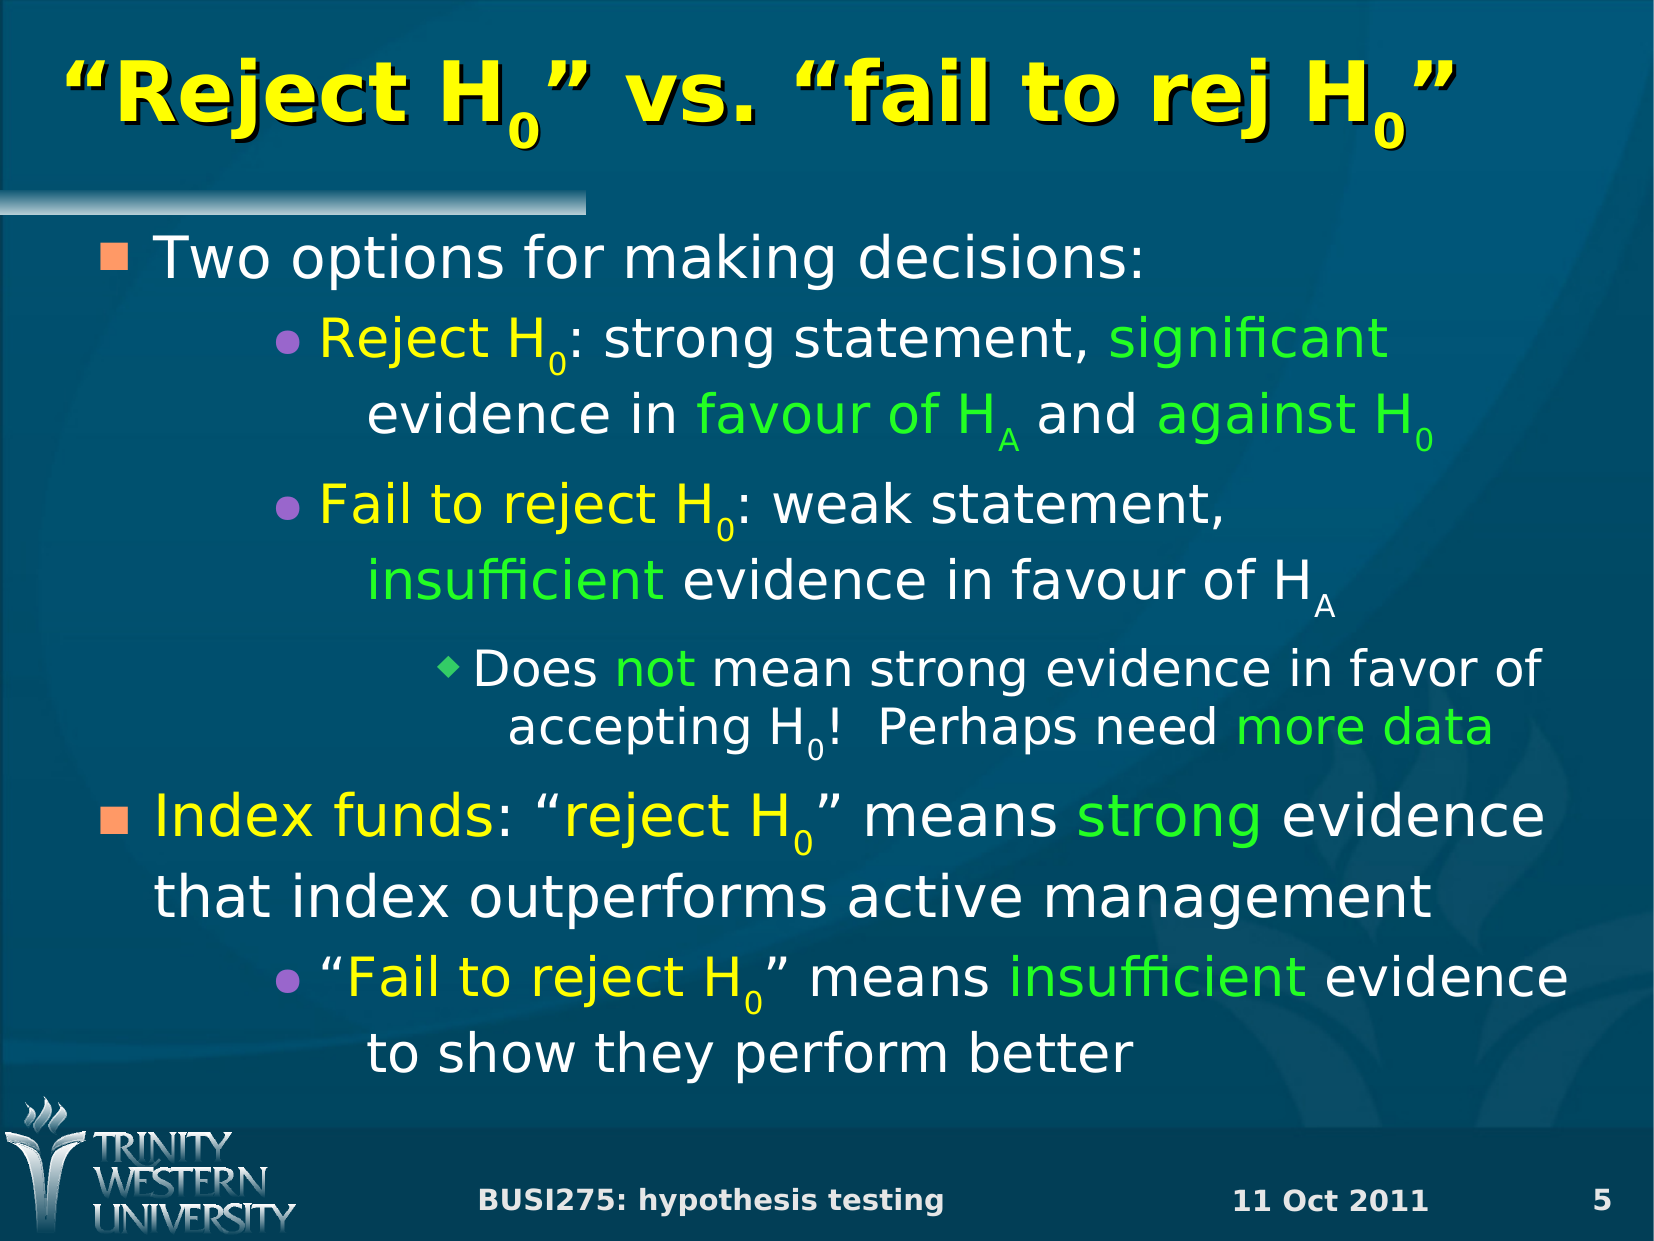

# “Reject H0” vs. “fail to rej H0”
Two options for making decisions:
Reject H0: strong statement, significant evidence in favour of HA and against H0
Fail to reject H0: weak statement,
insufficient evidence in favour of HA
Does not mean strong evidence in favor of accepting H0! Perhaps need more data
Index funds: “reject H0” means strong evidence that index outperforms active management
“Fail to reject H0” means insufficient evidence to show they perform better
BUSI275: hypothesis testing
11 Oct 2011
5